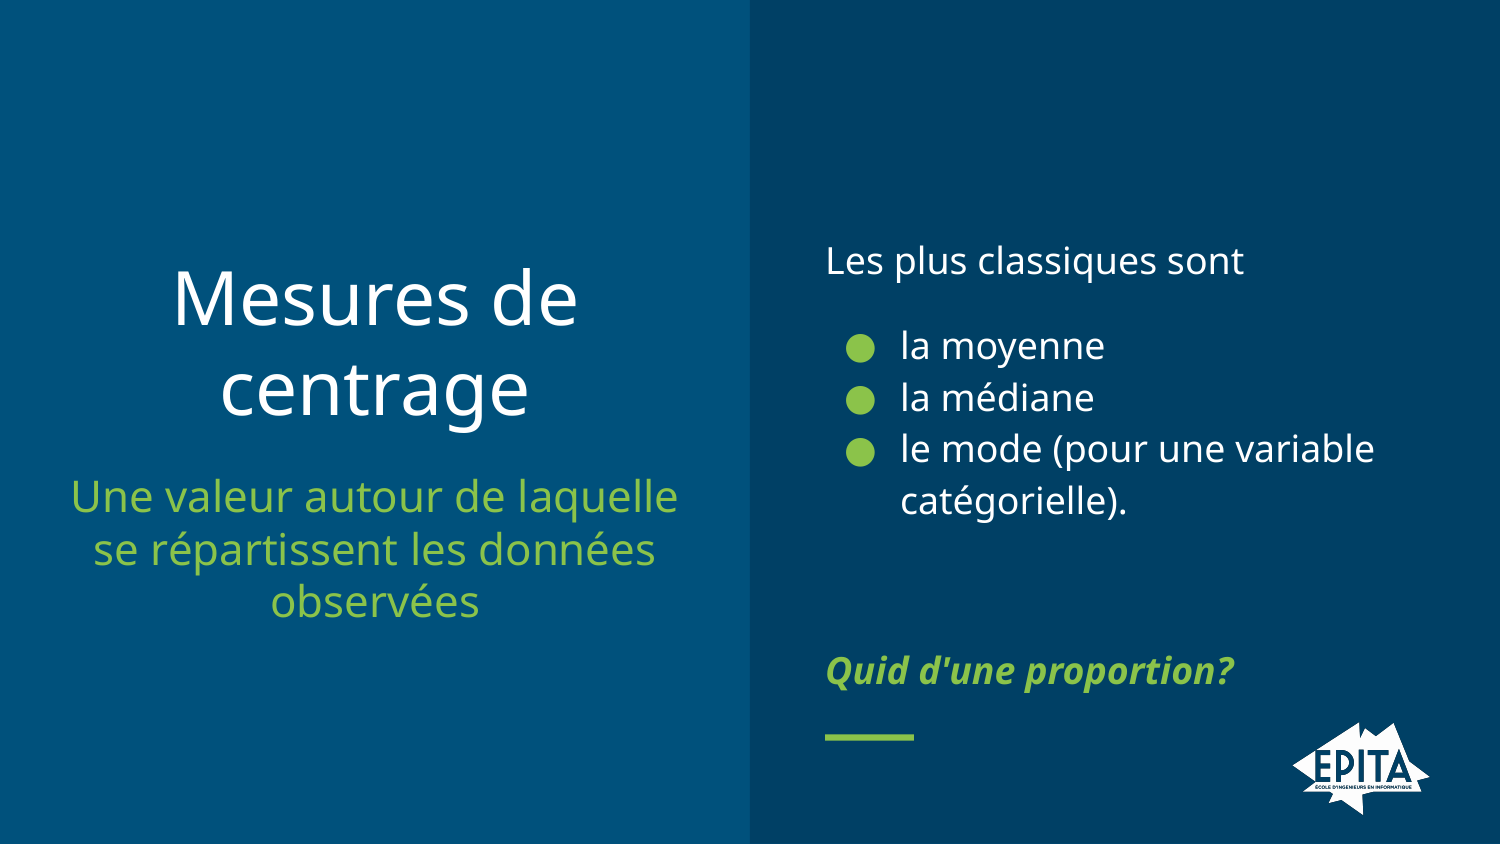

Les plus classiques sont
la moyenne
la médiane
le mode (pour une variable catégorielle).
Quid d'une proportion?
# Mesures de centrage
Une valeur autour de laquelle se répartissent les données observées